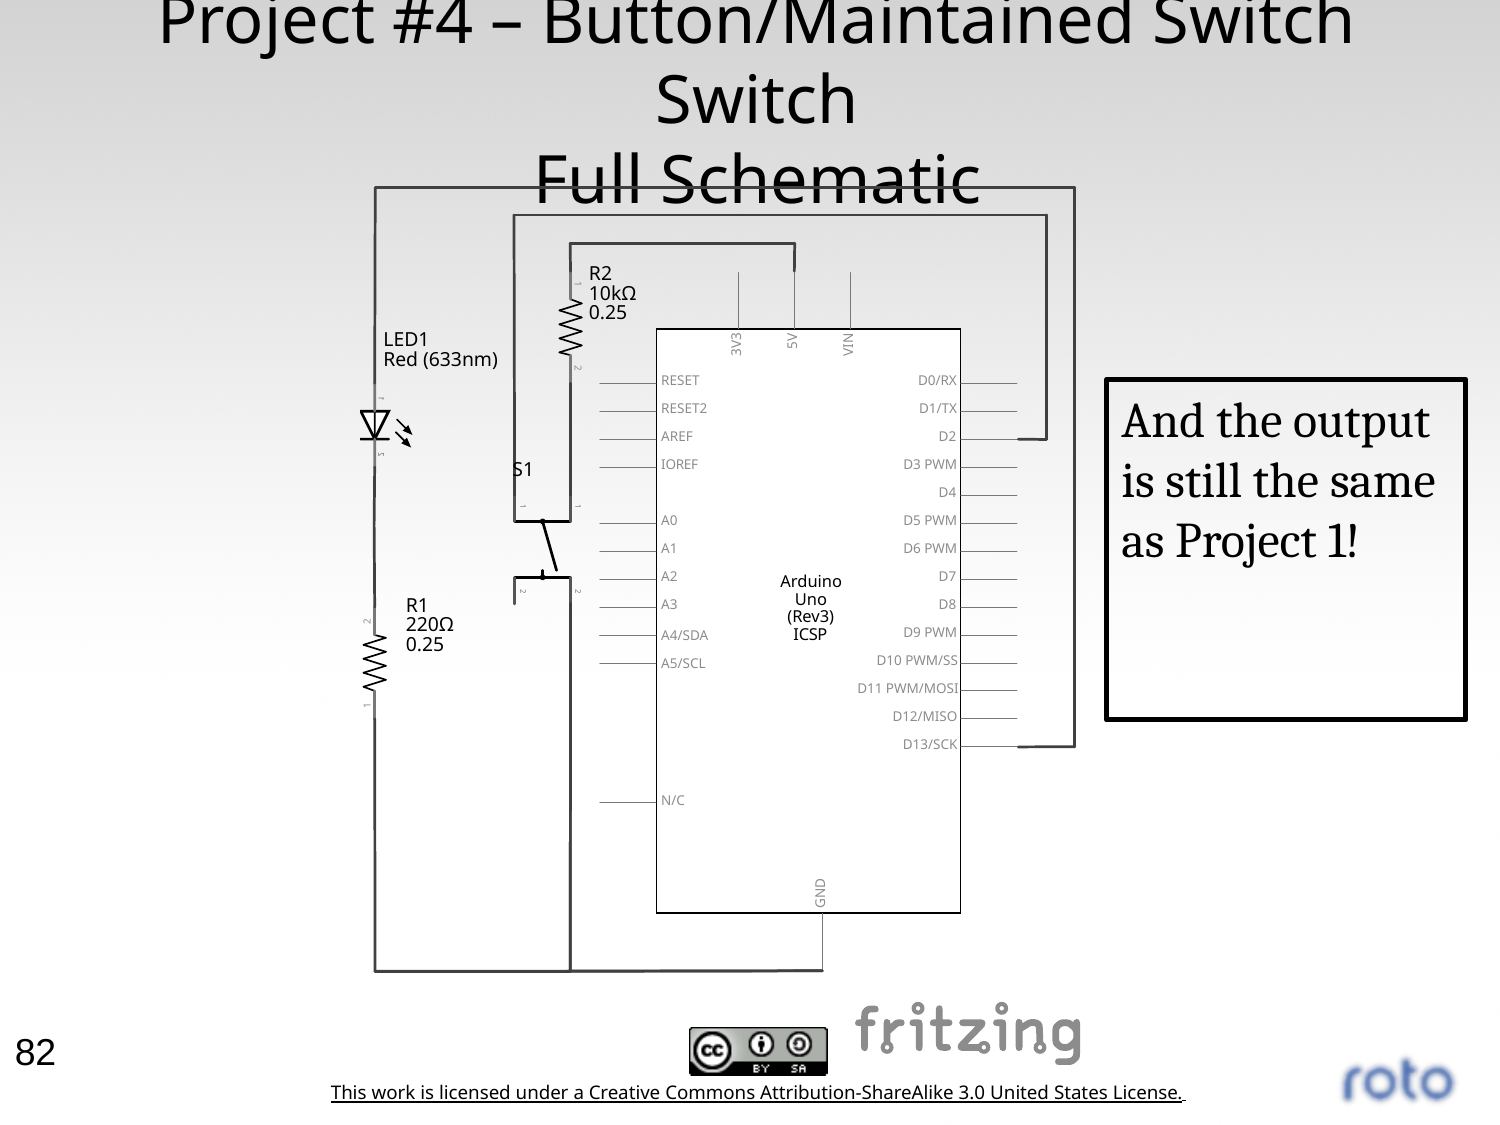

Project #4 – Button/Maintained Switch Switch
Full Schematic
# And the output is still the same as Project 1!